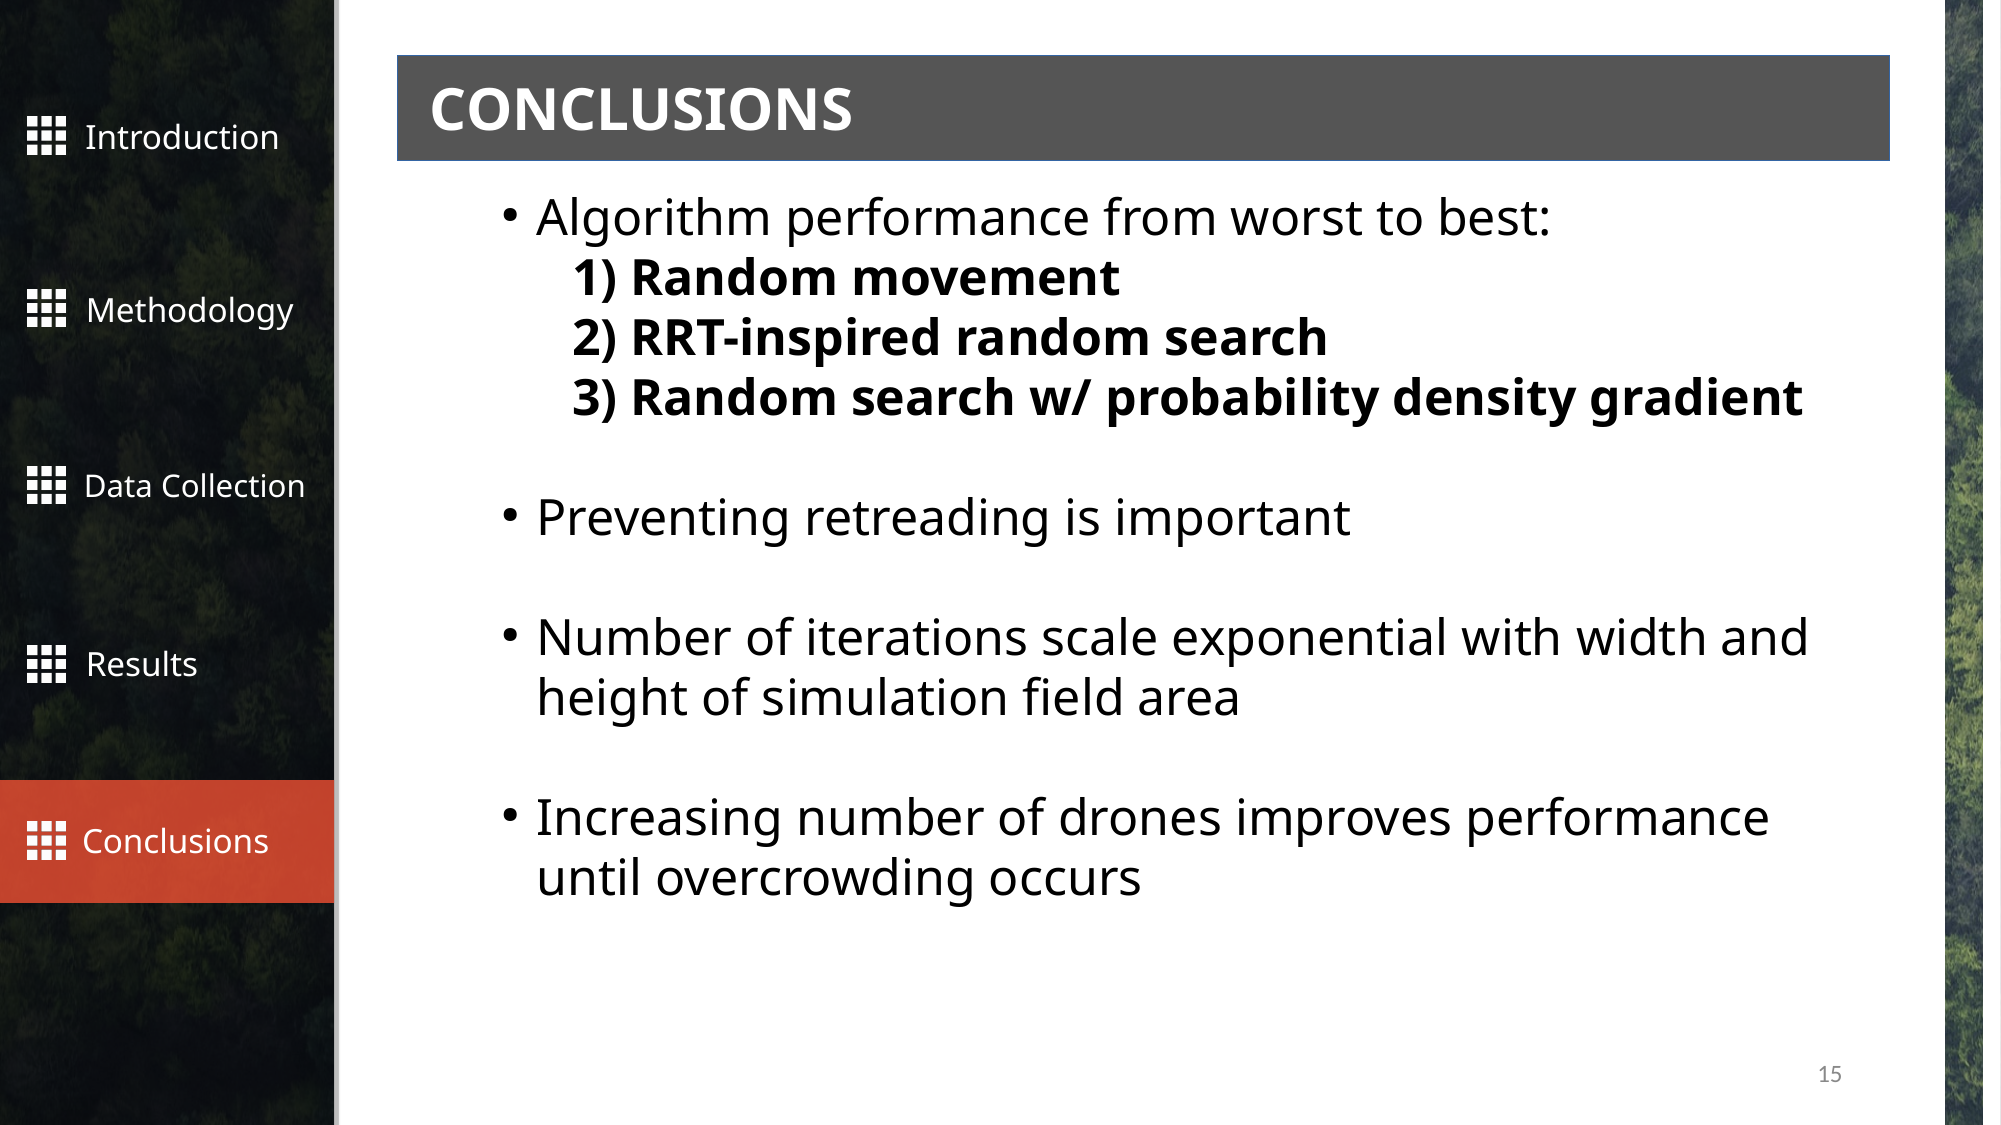

CONCLUSIONS
Introduction
Algorithm performance from worst to best:
 Random movement
 RRT-inspired random search
 Random search w/ probability density gradient
Preventing retreading is important
Number of iterations scale exponential with width and height of simulation field area
Increasing number of drones improves performance until overcrowding occurs
Methodology
Data Collection
Results
Conclusions